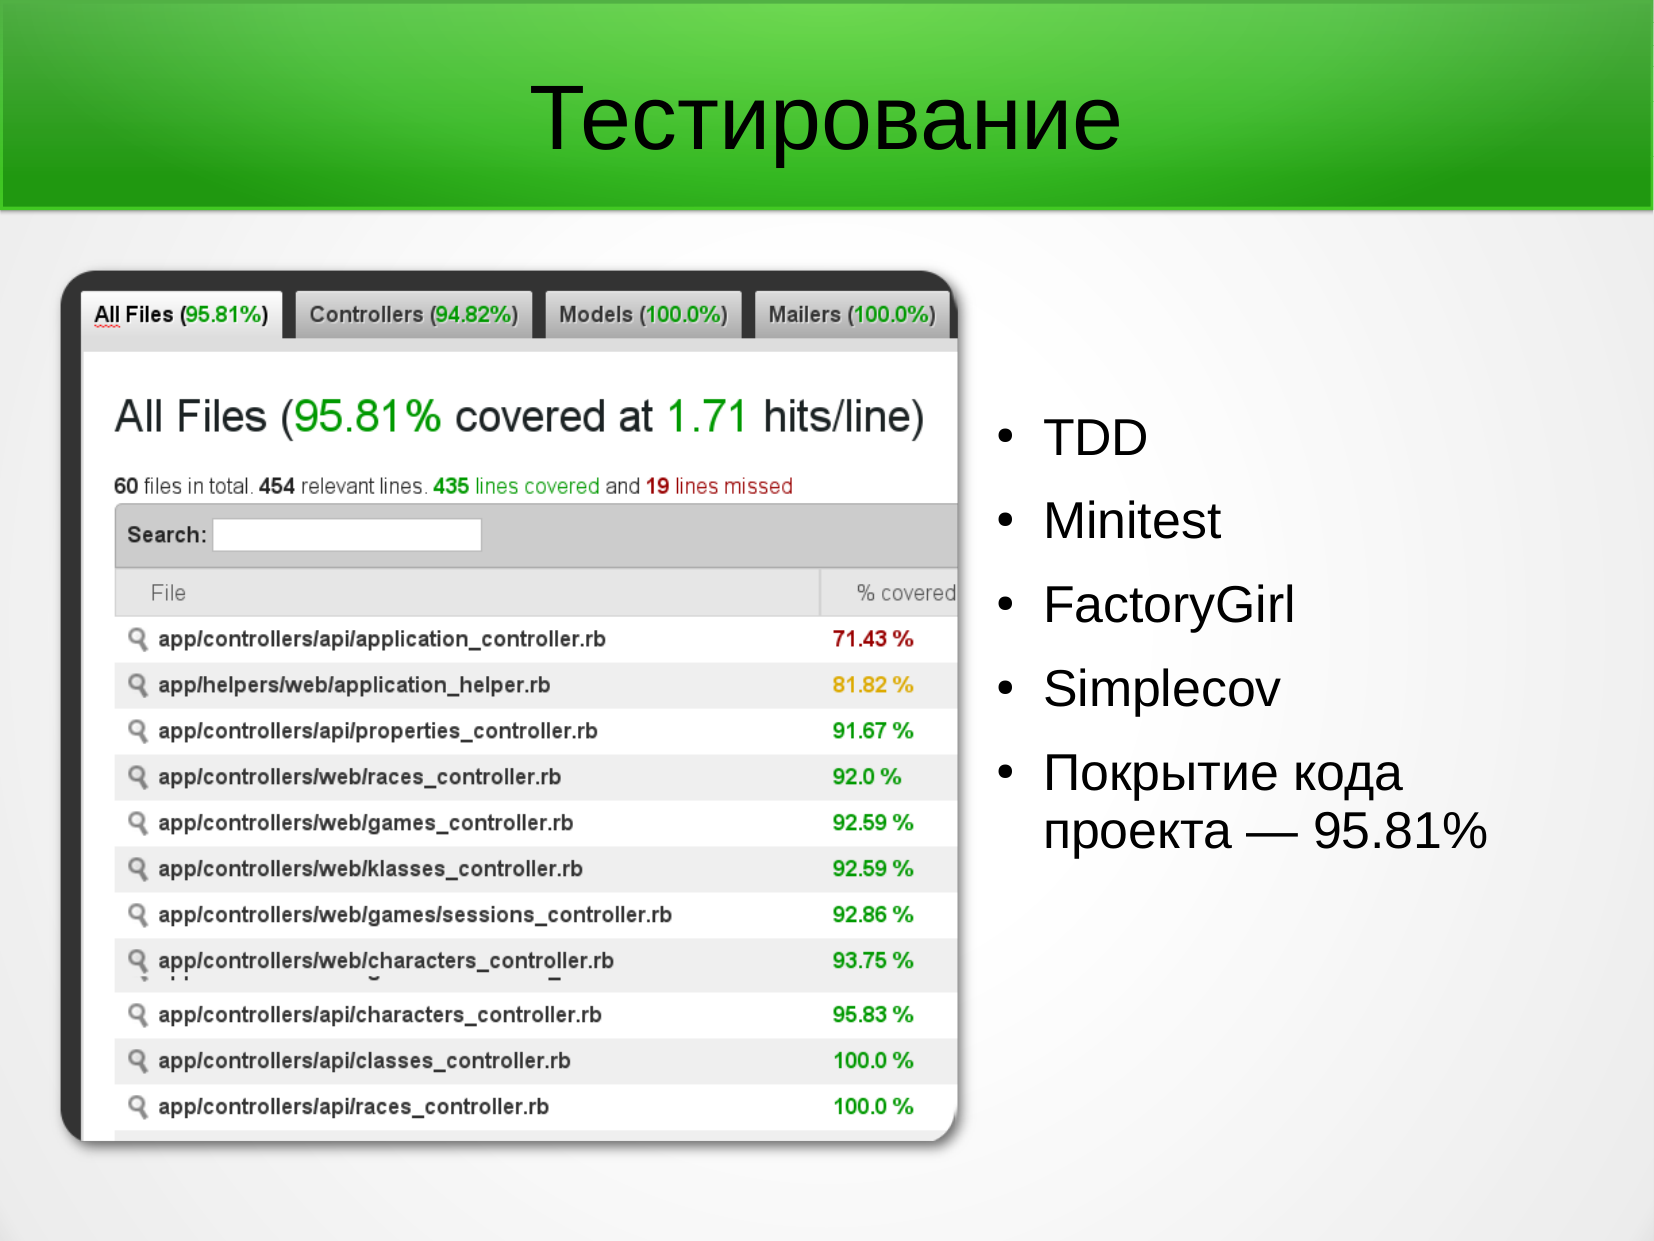

# Тестирование
TDD
Minitest
FactoryGirl
Simplecov
Покрытие кода проекта — 95.81%